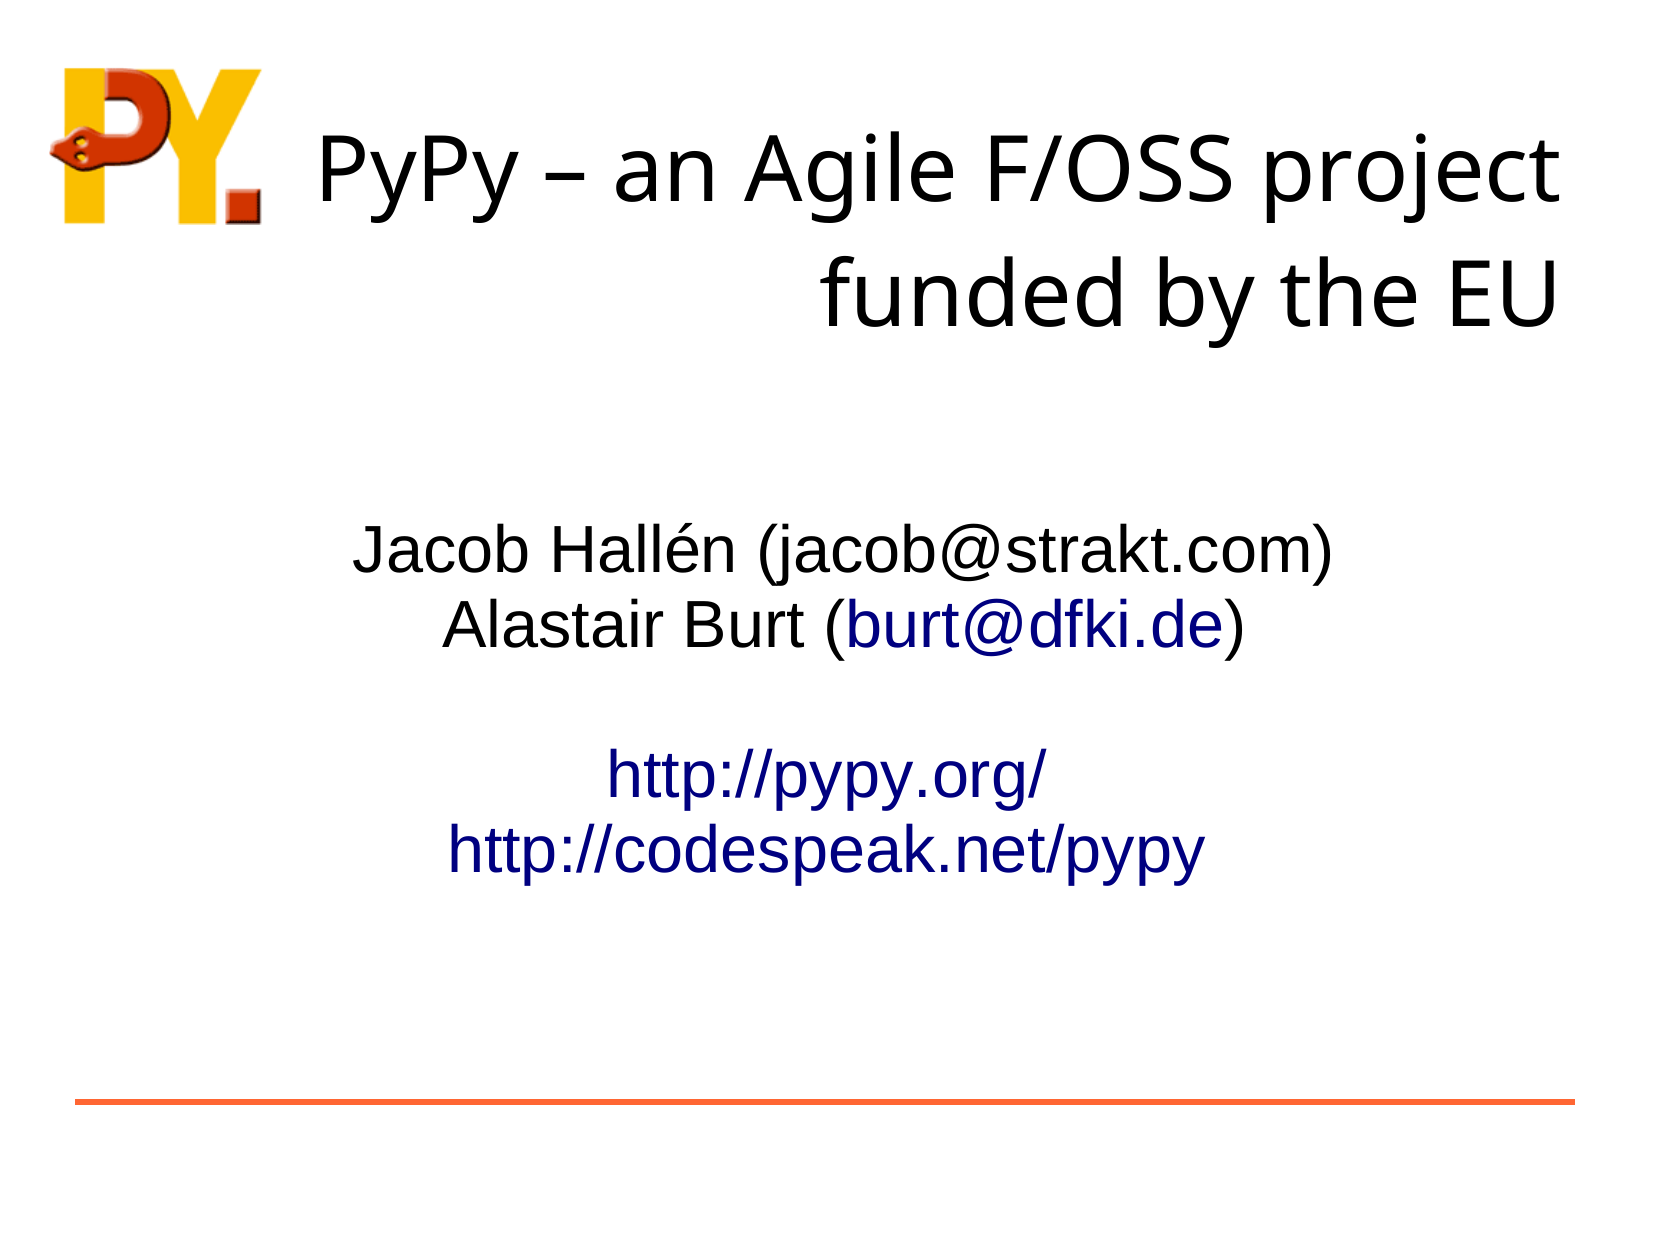

# PyPy – an Agile F/OSS project funded by the EU
Jacob Hallén (jacob@strakt.com)
Alastair Burt (burt@dfki.de)
http://pypy.org/
http://codespeak.net/pypy